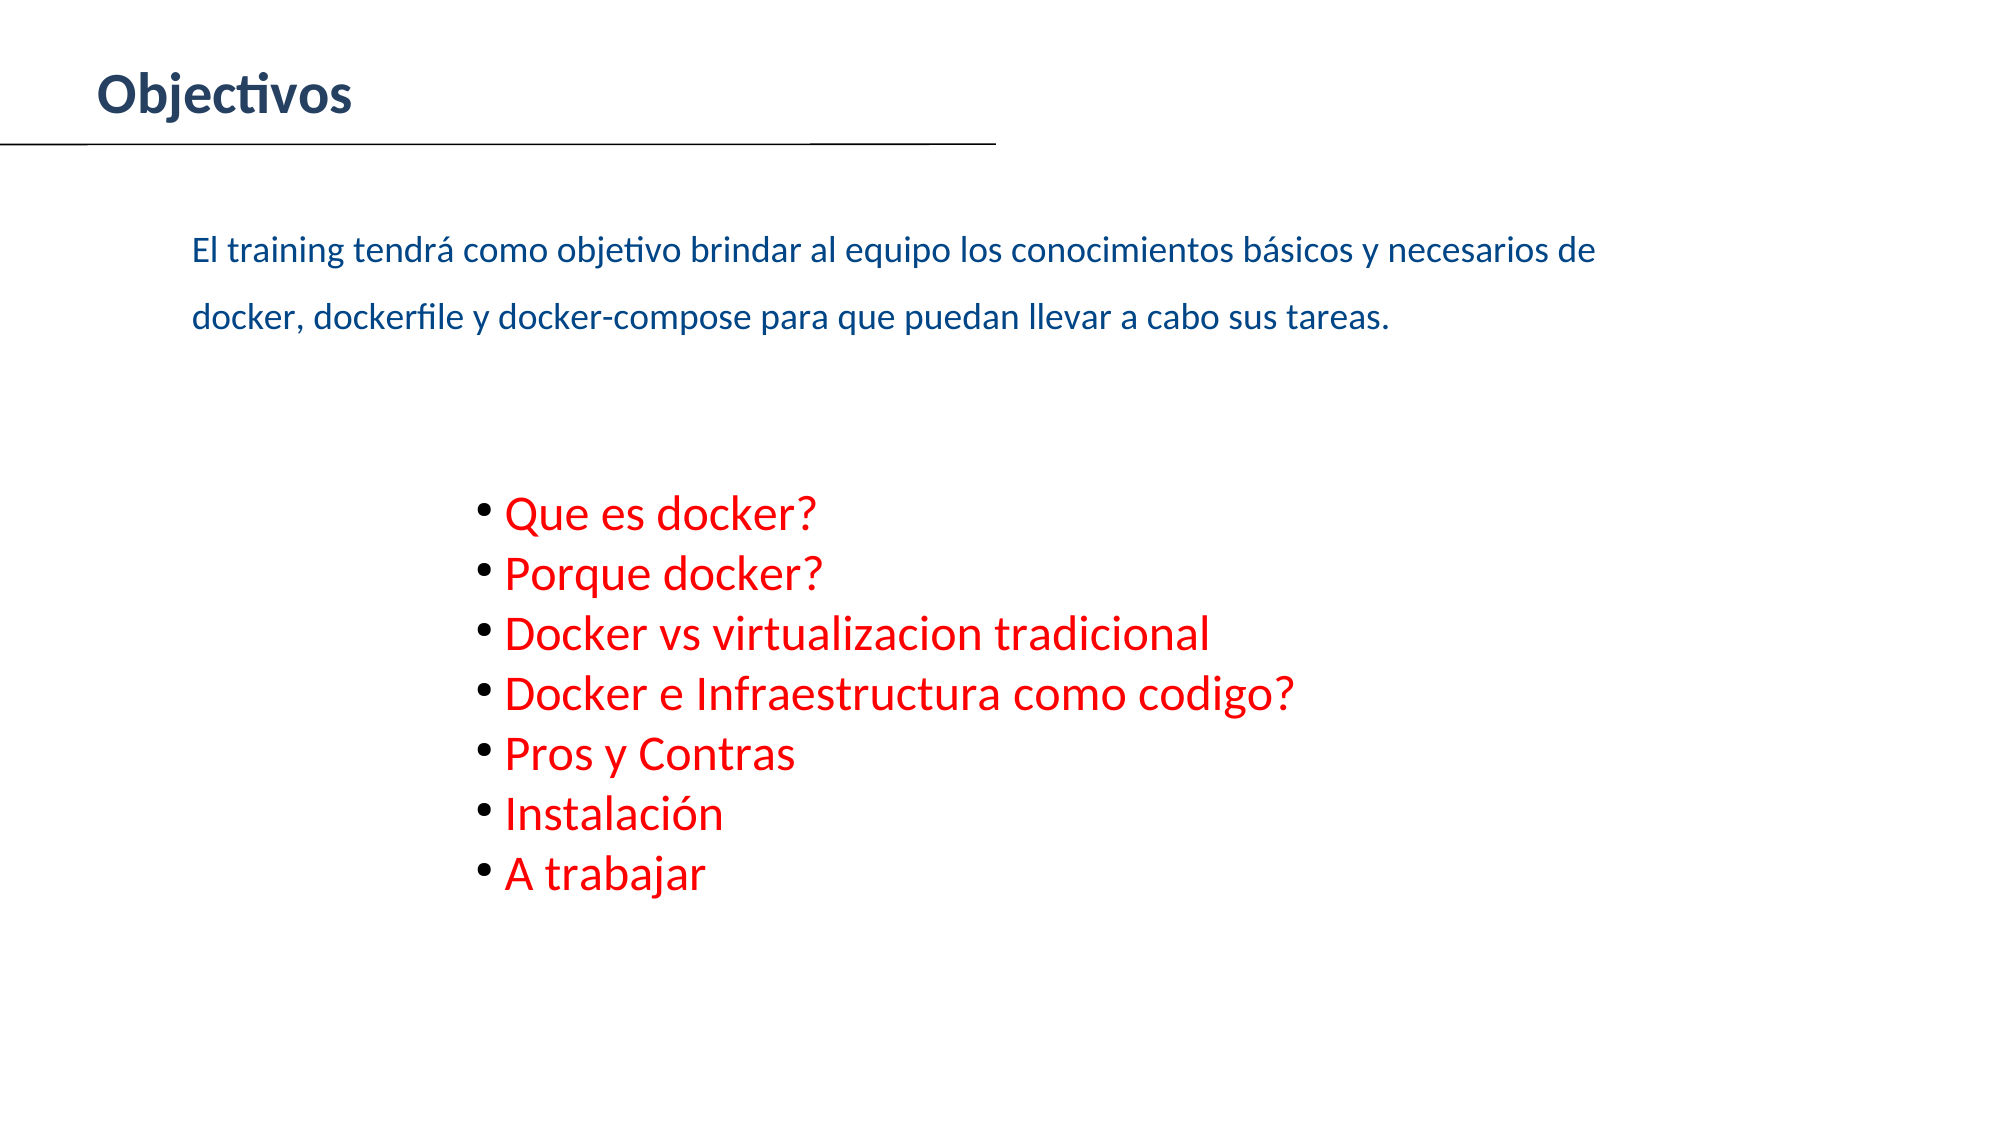

Objectivos
El training tendrá como objetivo brindar al equipo los conocimientos básicos y necesarios de docker, dockerfile y docker-compose para que puedan llevar a cabo sus tareas.
 Que es docker?
 Porque docker?
 Docker vs virtualizacion tradicional
 Docker e Infraestructura como codigo?
 Pros y Contras
 Instalación
 A trabajar